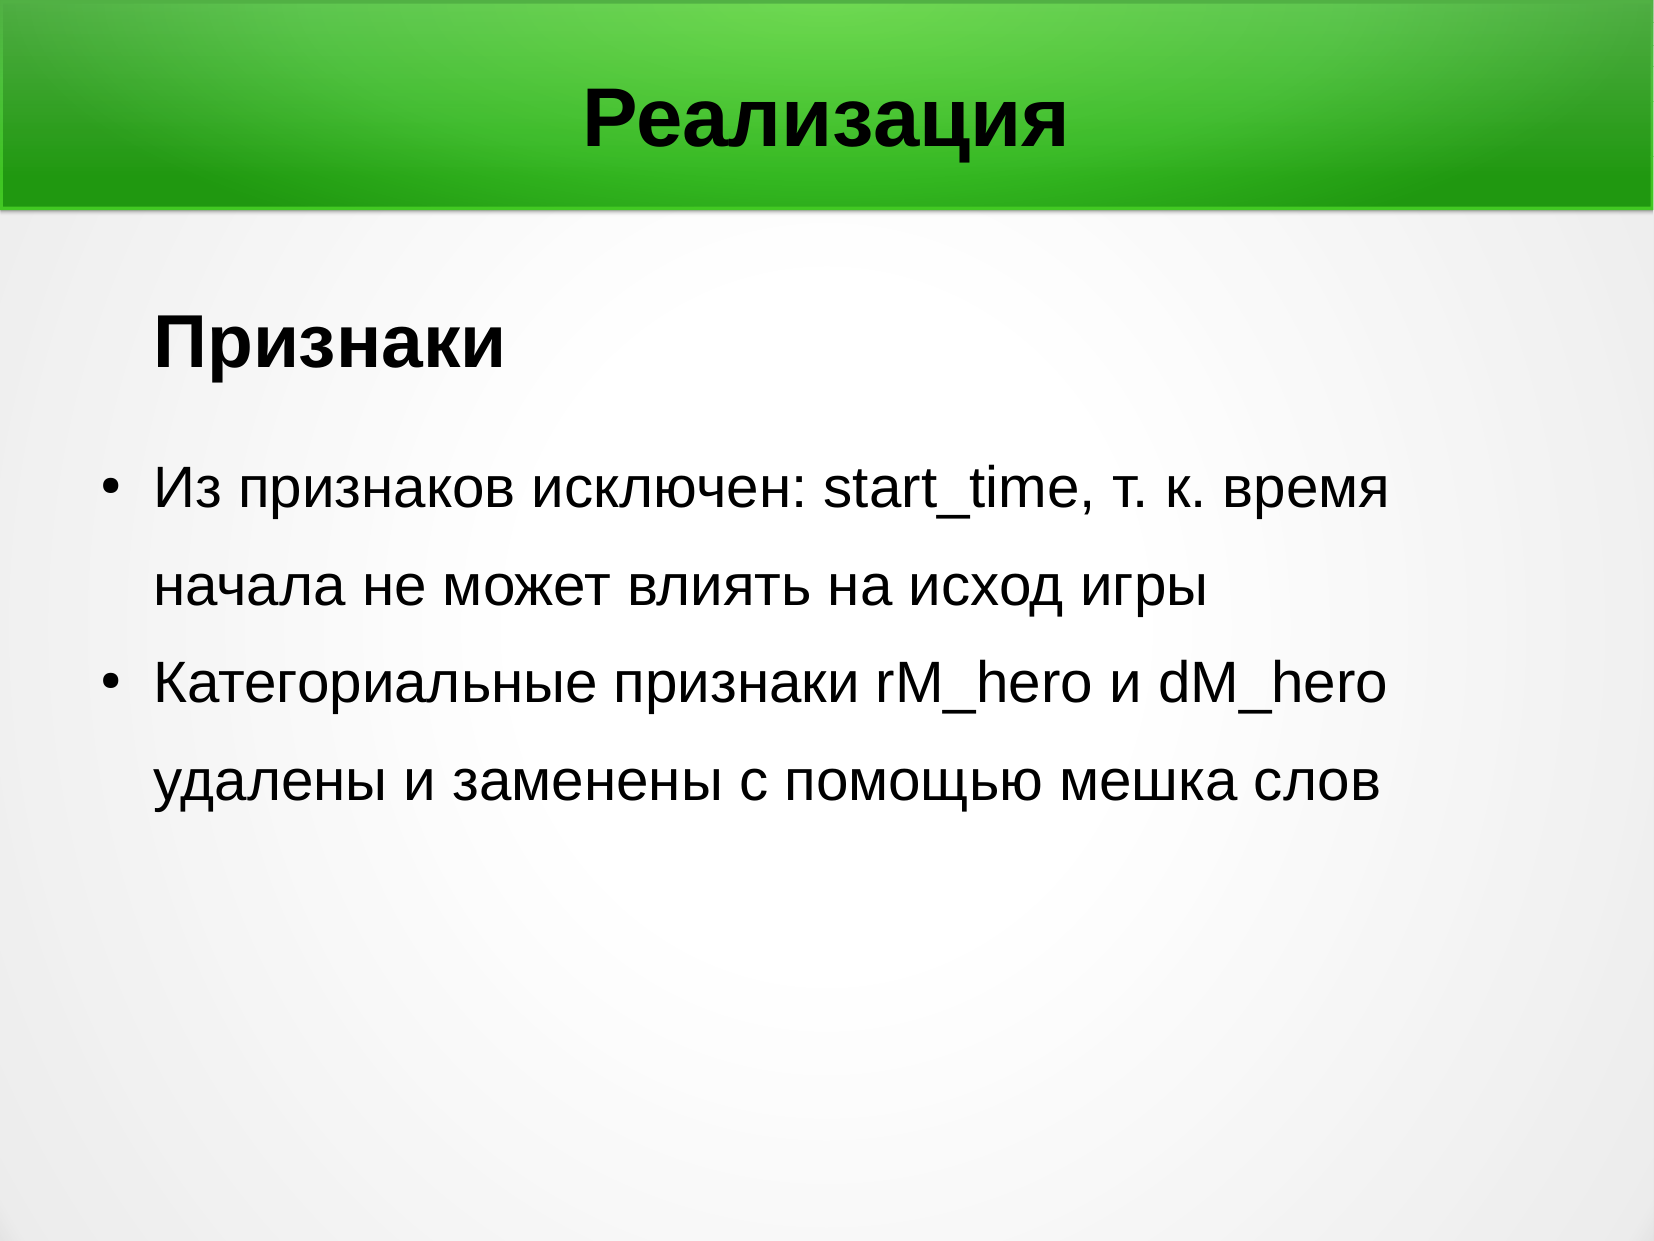

# Реализация
Признаки
Из признаков исключен: start_time, т. к. время начала не может влиять на исход игры
Категориальные признаки rM_hero и dM_hero удалены и заменены с помощью мешка слов